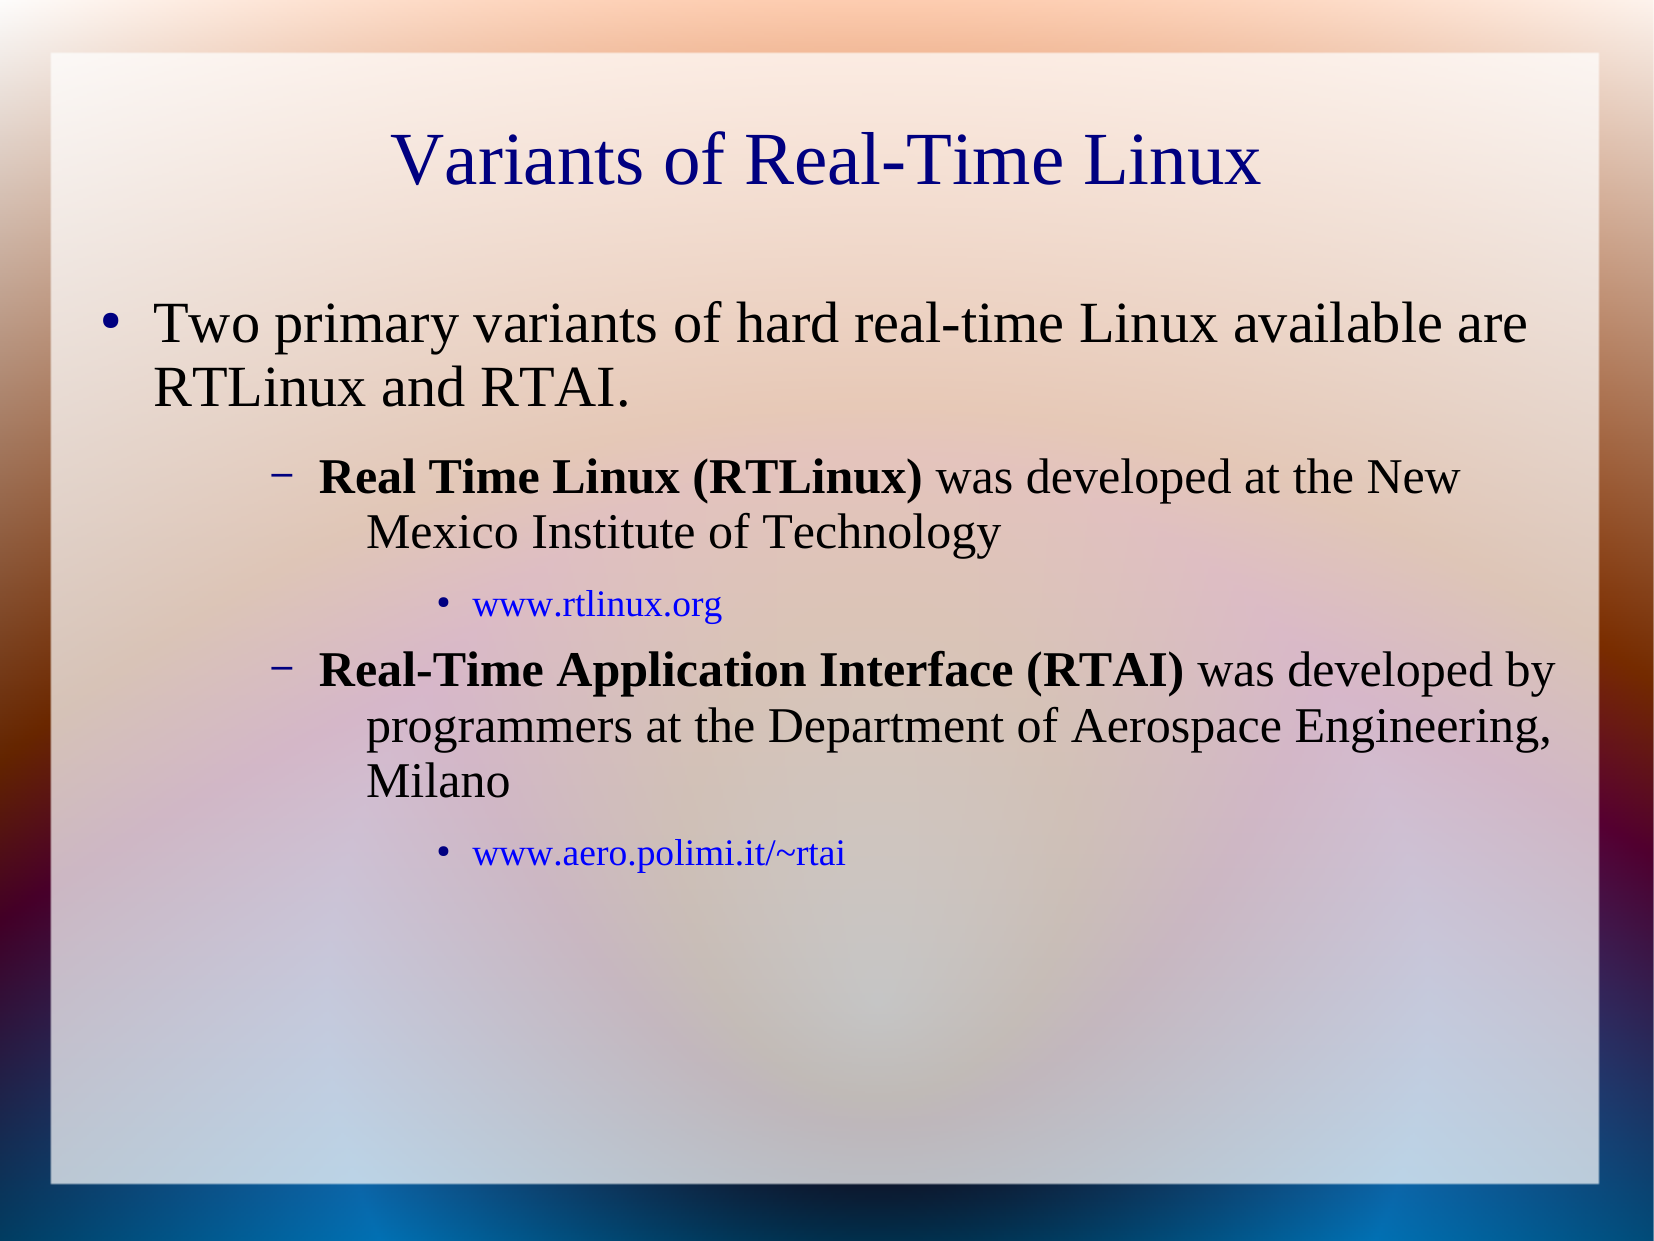

# Variants of Real-Time Linux
Two primary variants of hard real-time Linux available are RTLinux and RTAI.
Real Time Linux (RTLinux) was developed at the New Mexico Institute of Technology
www.rtlinux.org
Real-Time Application Interface (RTAI) was developed by programmers at the Department of Aerospace Engineering, Milano
www.aero.polimi.it/~rtai